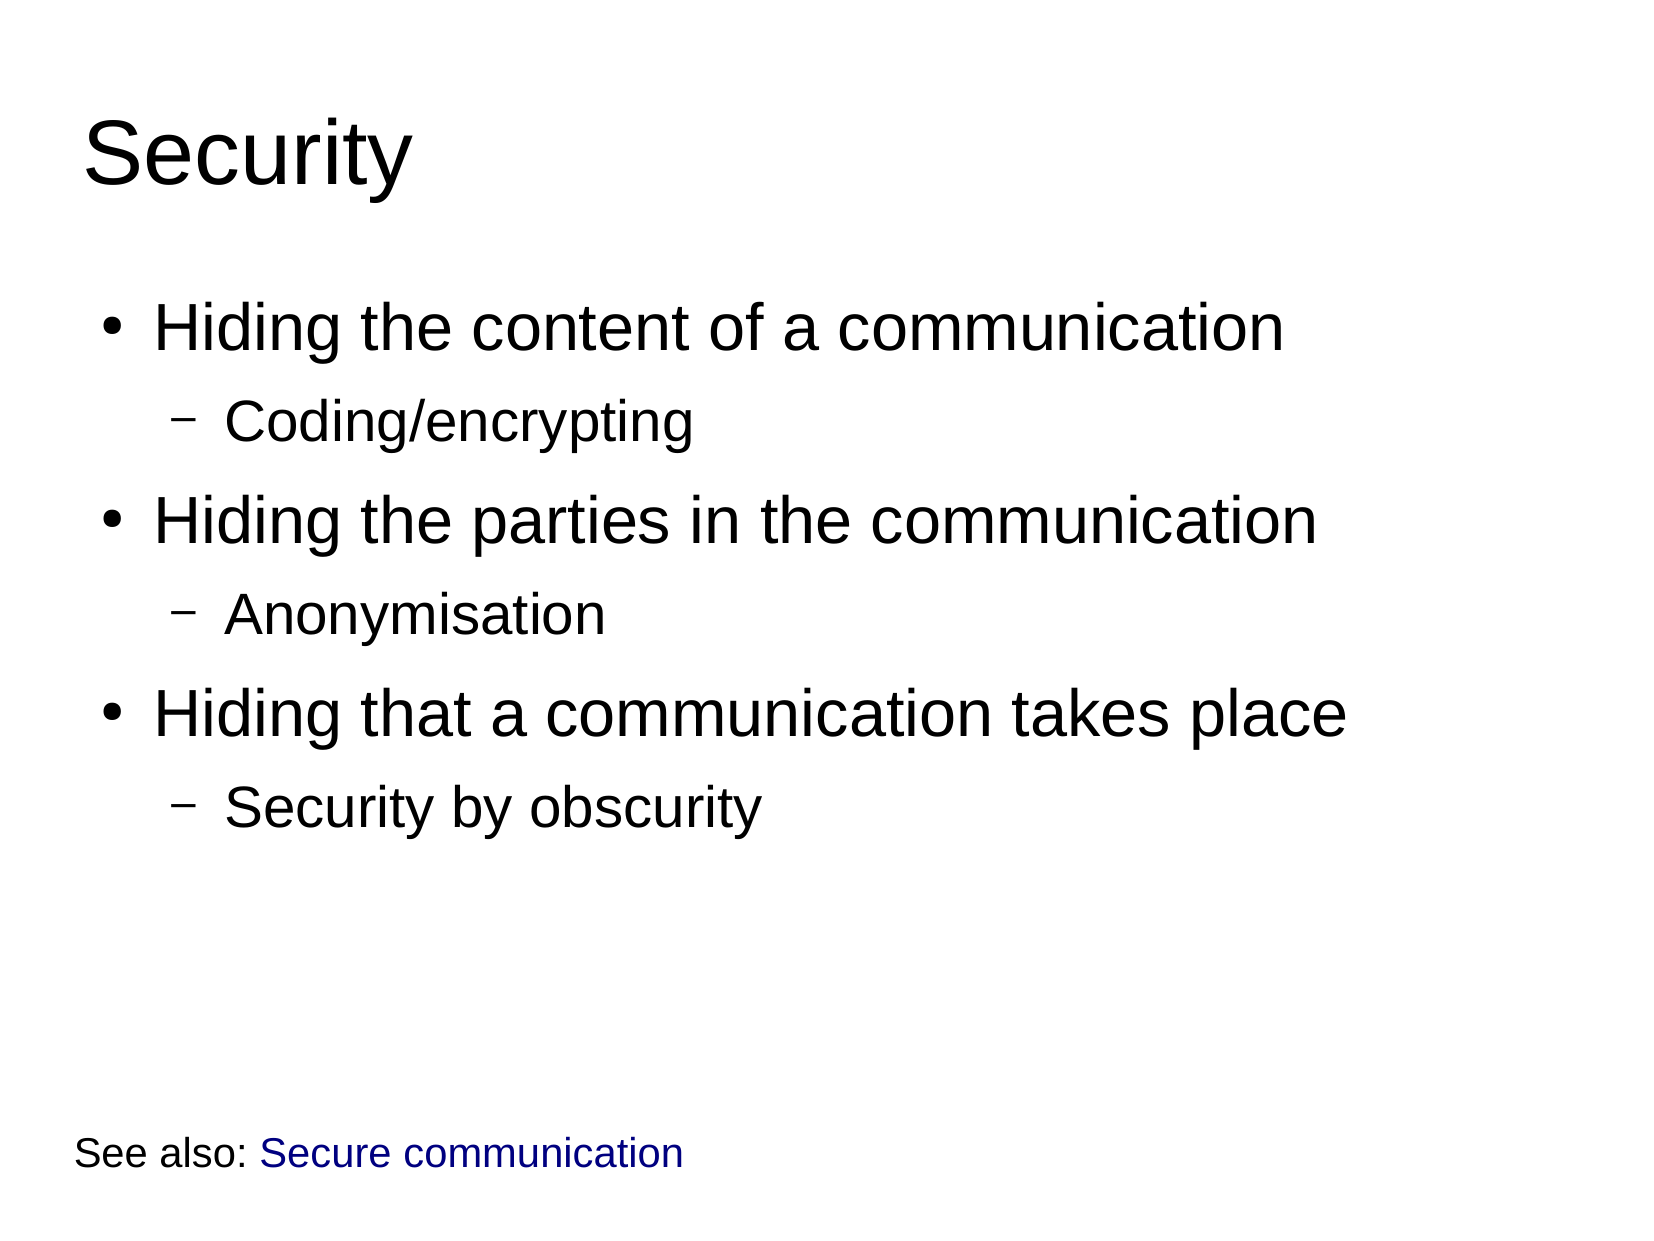

# Security
Hiding the content of a communication
Coding/encrypting
Hiding the parties in the communication
Anonymisation
Hiding that a communication takes place
Security by obscurity
See also: Secure communication